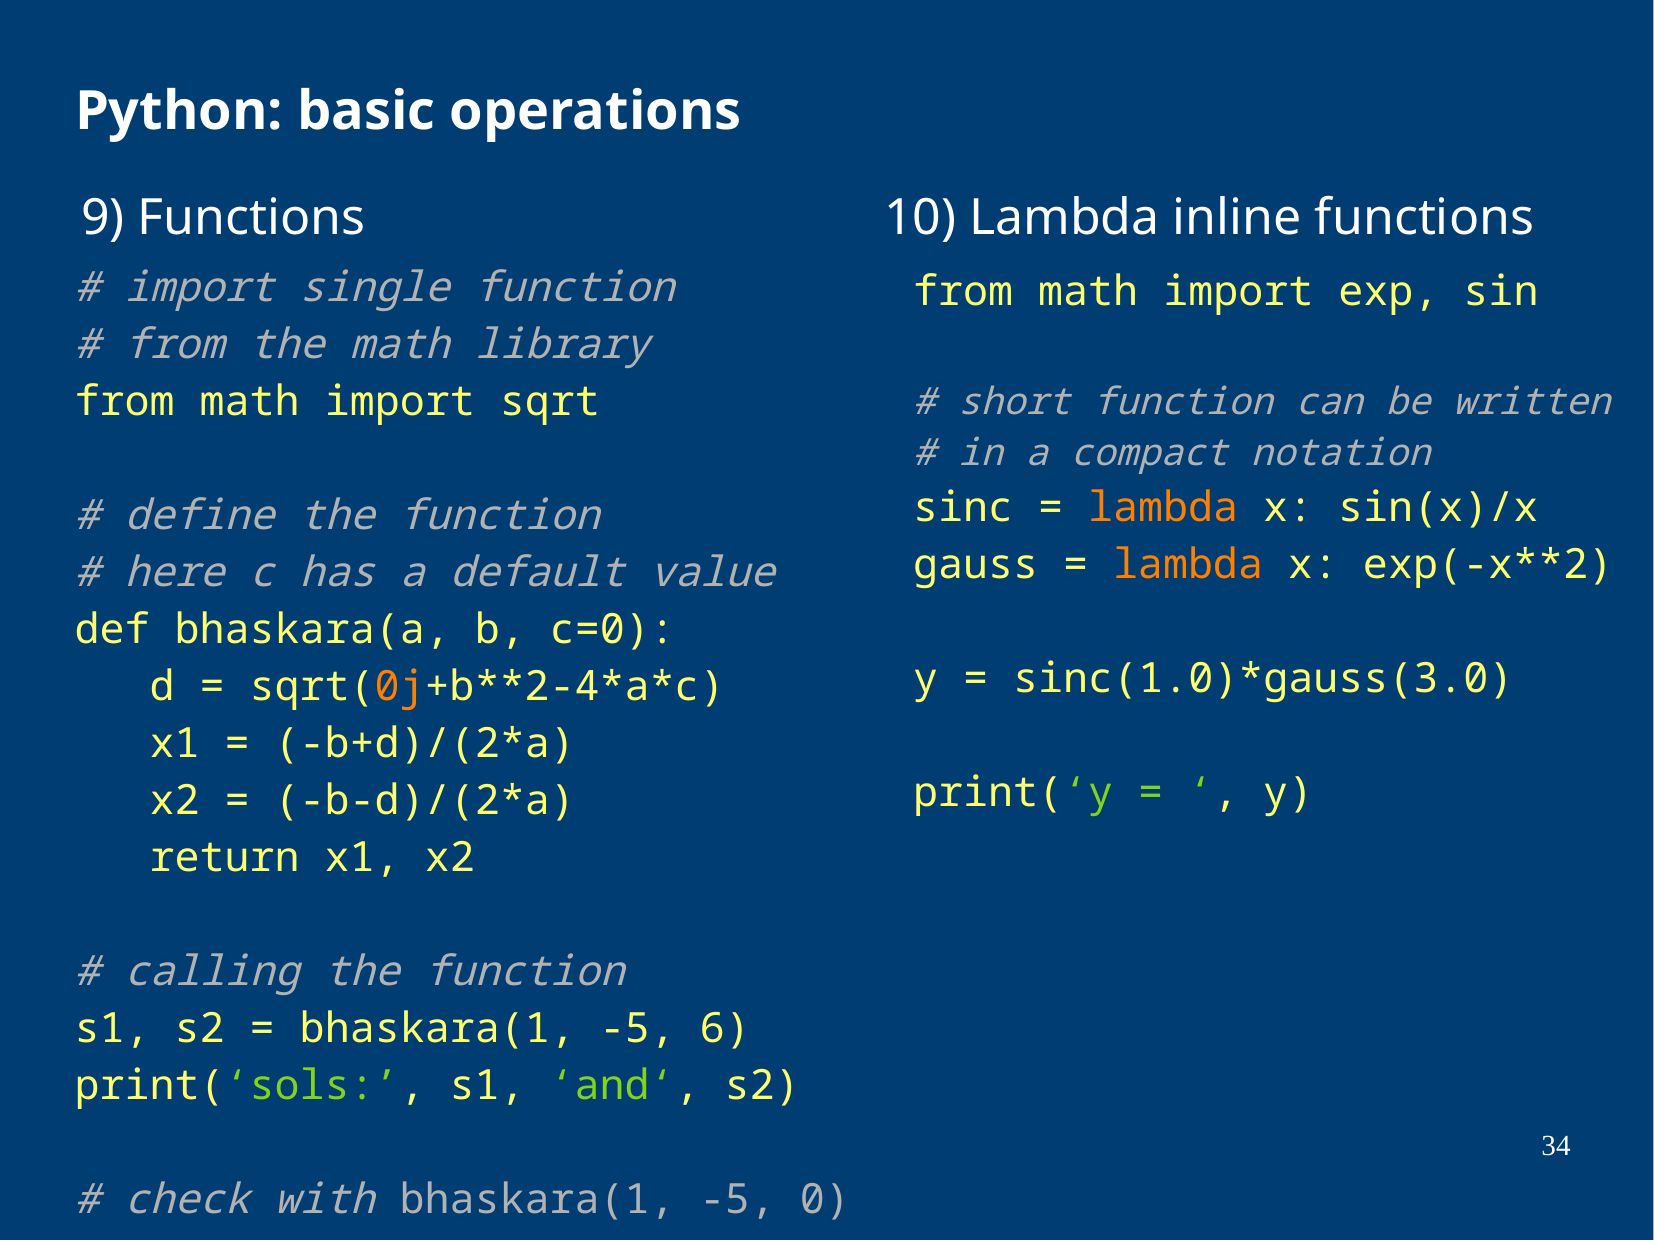

Python: basic operations
9) Functions
10) Lambda inline functions
# import single function
# from the math library
from math import sqrt
# define the function
# here c has a default value
def bhaskara(a, b, c=0):
	d = sqrt(0j+b**2-4*a*c)
	x1 = (-b+d)/(2*a)
	x2 = (-b-d)/(2*a)
	return x1, x2
# calling the function
s1, s2 = bhaskara(1, -5, 6)
print(‘sols:’, s1, ‘and‘, s2)
# check with bhaskara(1, -5, 0)
from math import exp, sin
# short function can be written
# in a compact notation
sinc = lambda x: sin(x)/x
gauss = lambda x: exp(-x**2)
y = sinc(1.0)*gauss(3.0)
print(‘y = ‘, y)